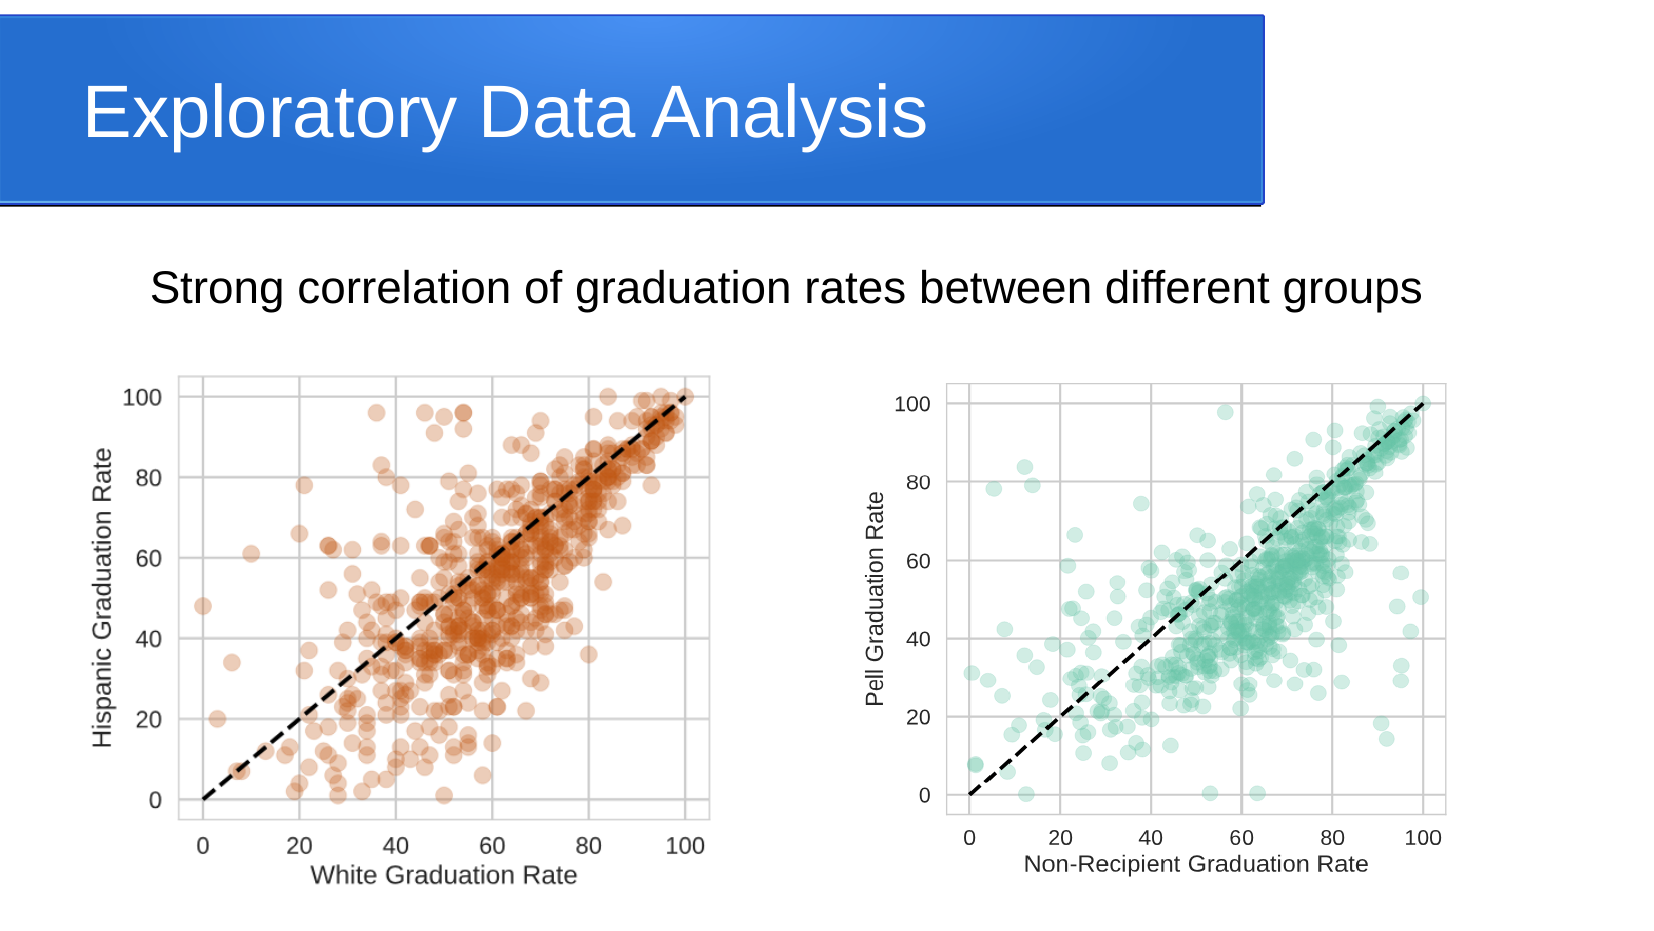

# Exploratory Data Analysis
Strong correlation of graduation rates between different groups